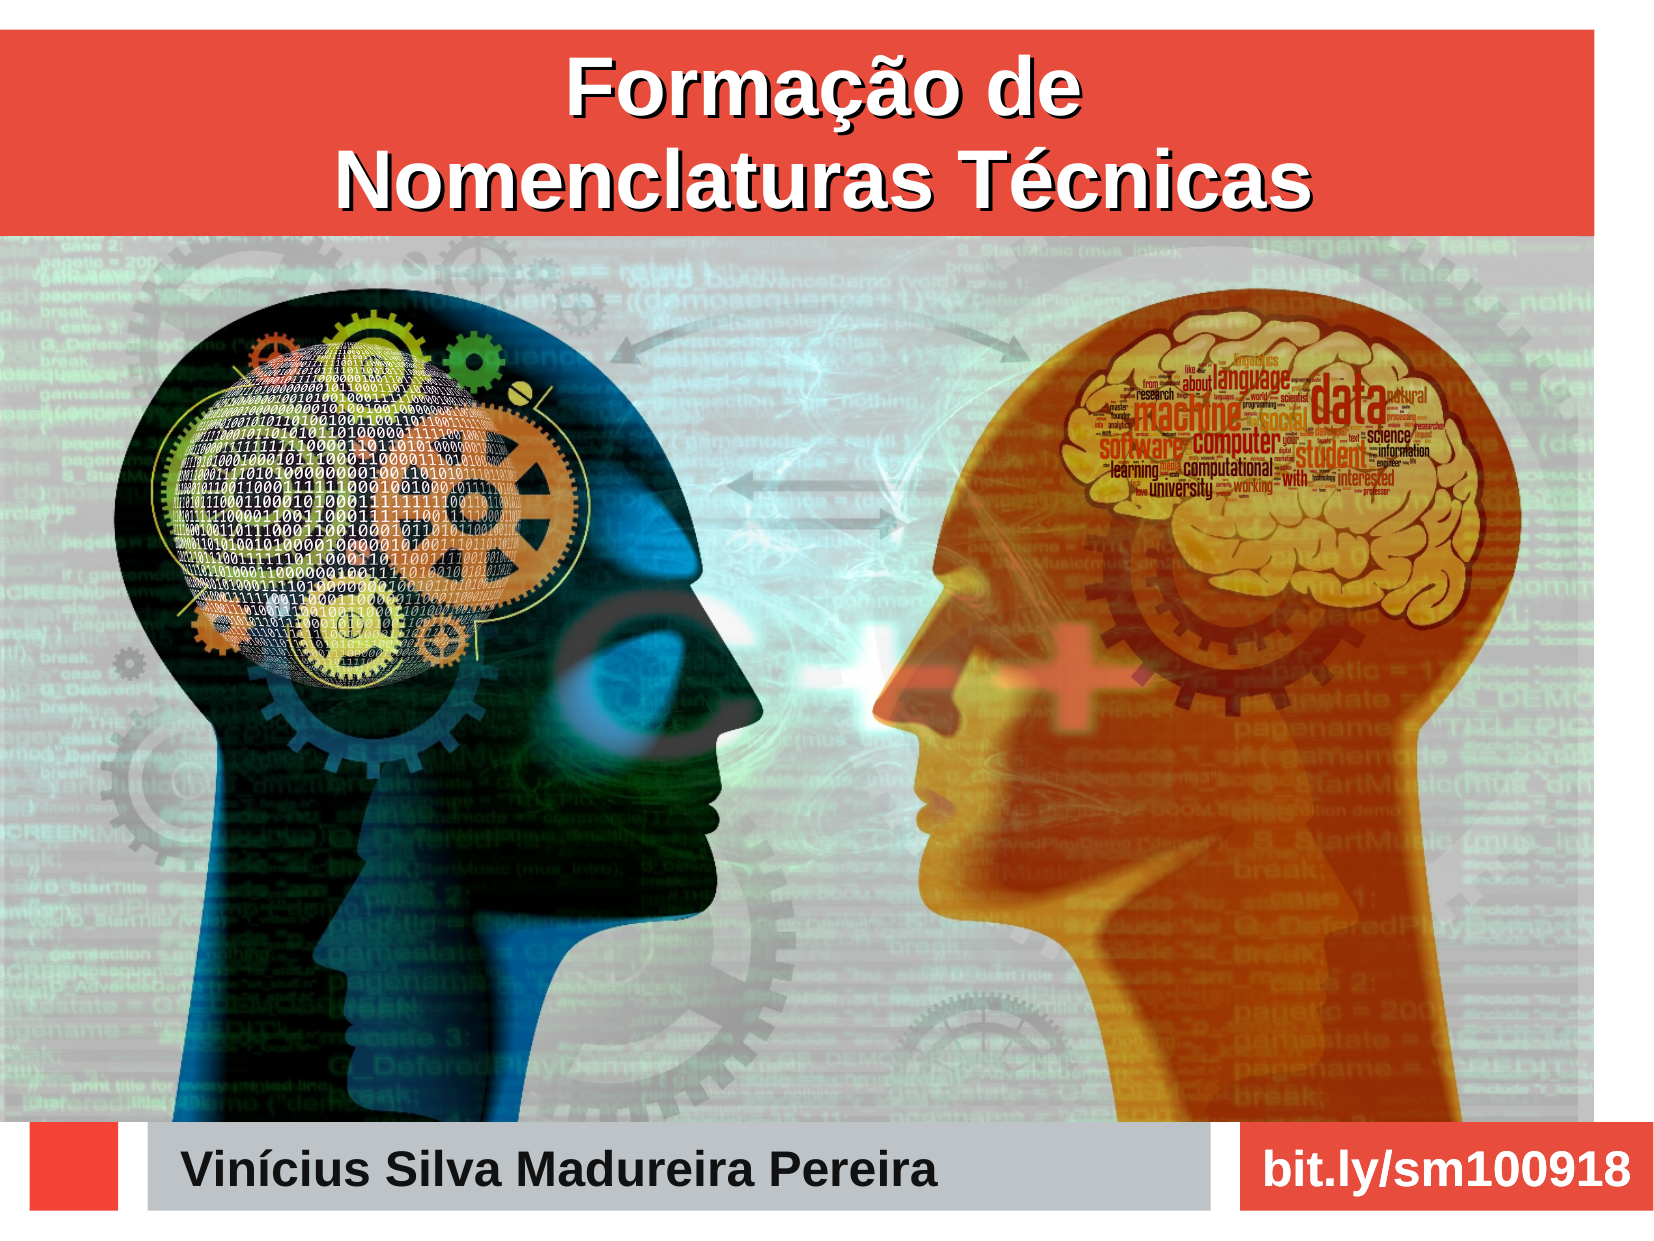

# Formação de Nomenclaturas Técnicas
Vinícius Silva Madureira Pereira
bit.ly/sm100918
bit.ly/sm100918